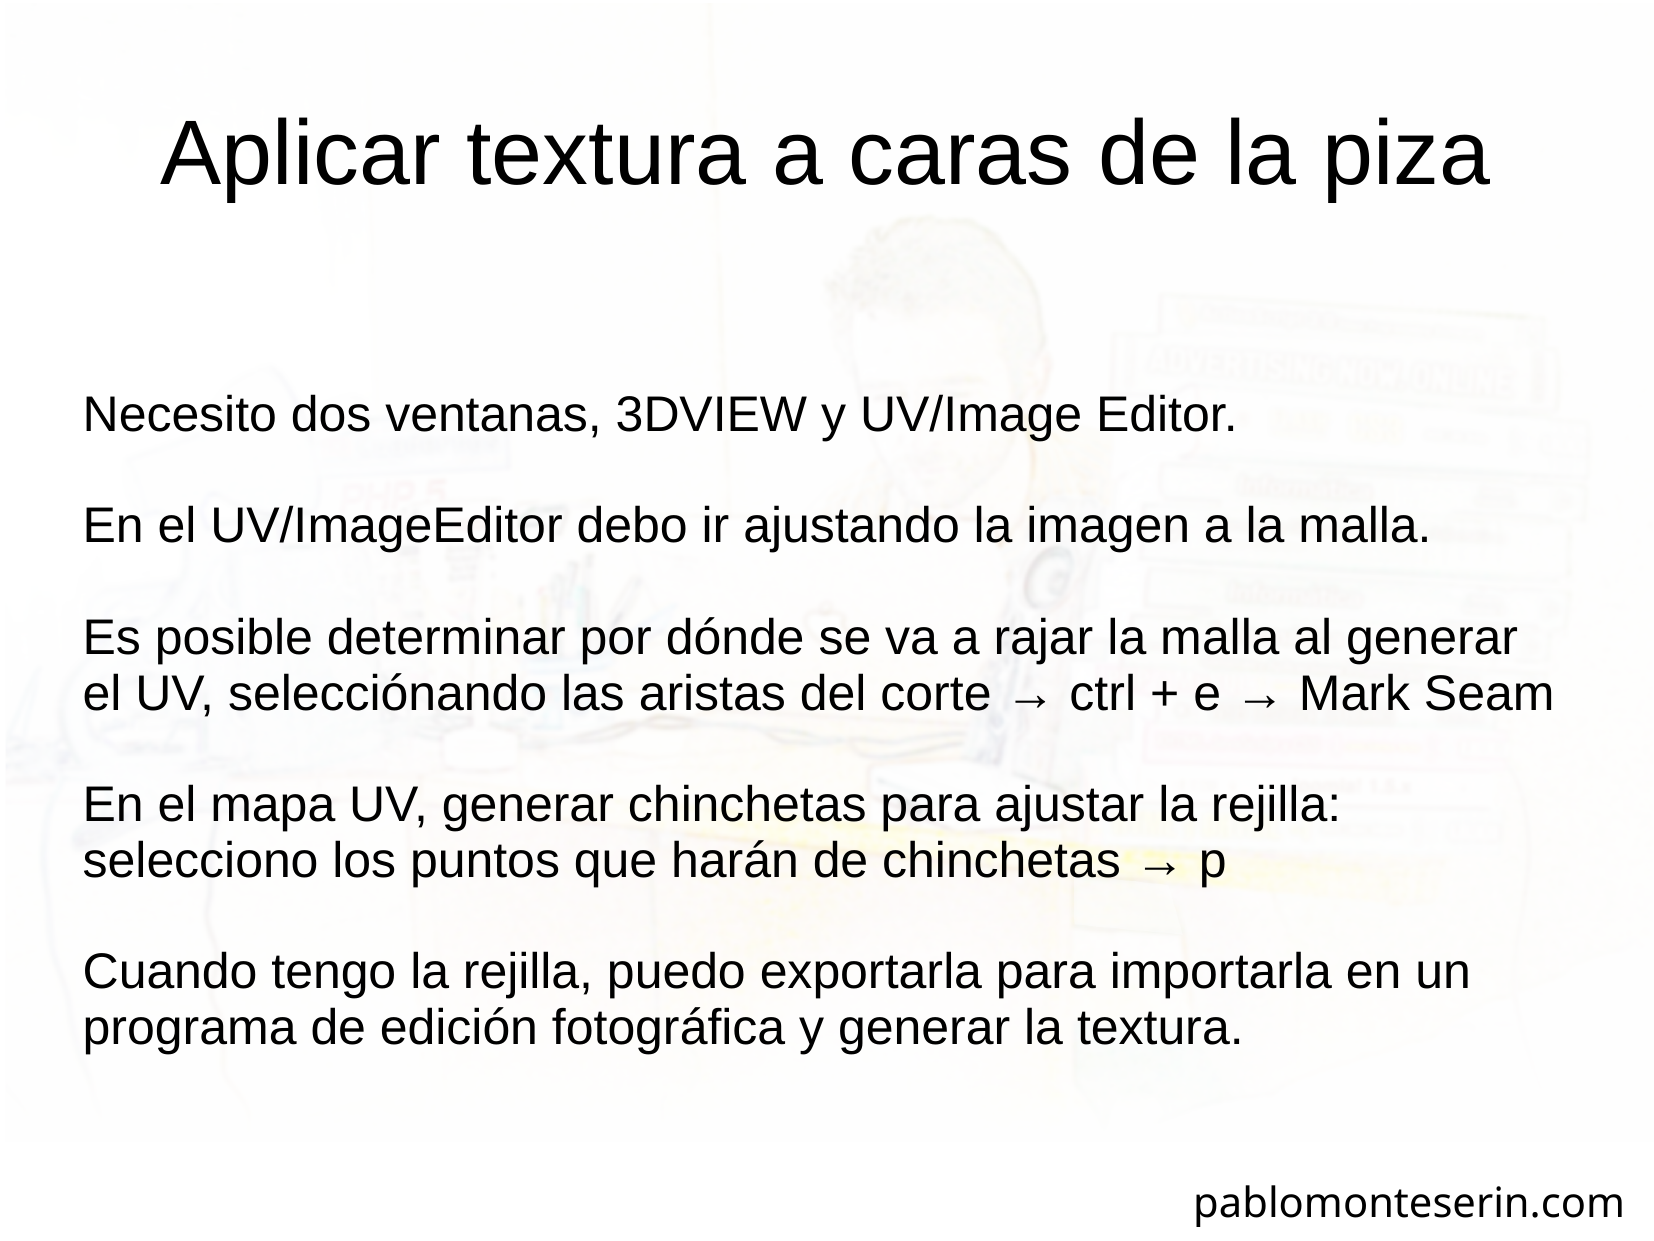

# Aplicar textura a caras de la piza
Necesito dos ventanas, 3DVIEW y UV/Image Editor.
En el UV/ImageEditor debo ir ajustando la imagen a la malla.
Es posible determinar por dónde se va a rajar la malla al generar el UV, selecciónando las aristas del corte → ctrl + e → Mark Seam
En el mapa UV, generar chinchetas para ajustar la rejilla: selecciono los puntos que harán de chinchetas → p
Cuando tengo la rejilla, puedo exportarla para importarla en un programa de edición fotográfica y generar la textura.